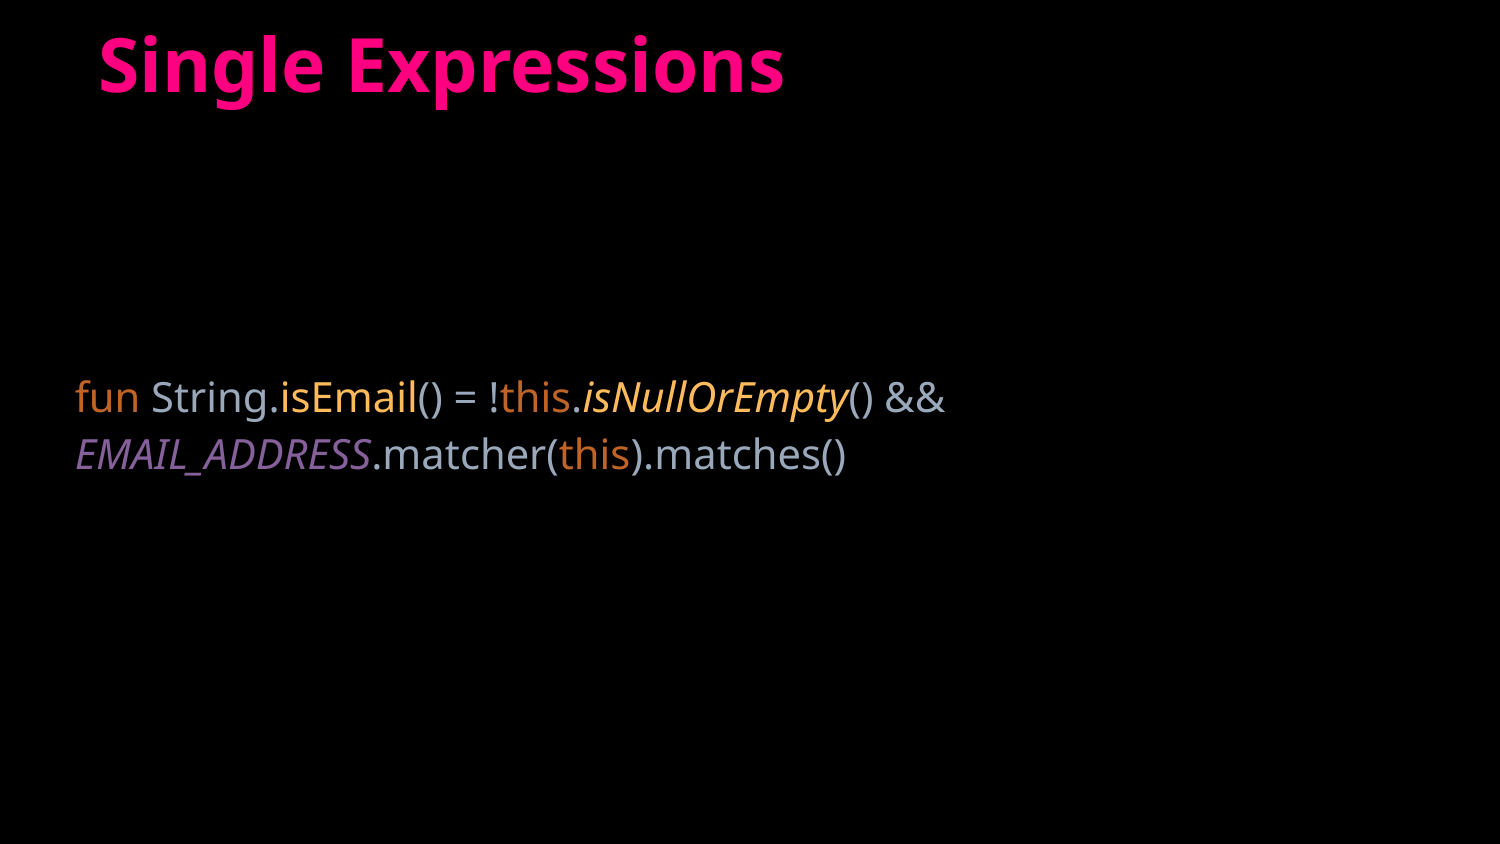

# Single Expressions
fun String.isEmail() = !this.isNullOrEmpty() && EMAIL_ADDRESS.matcher(this).matches()